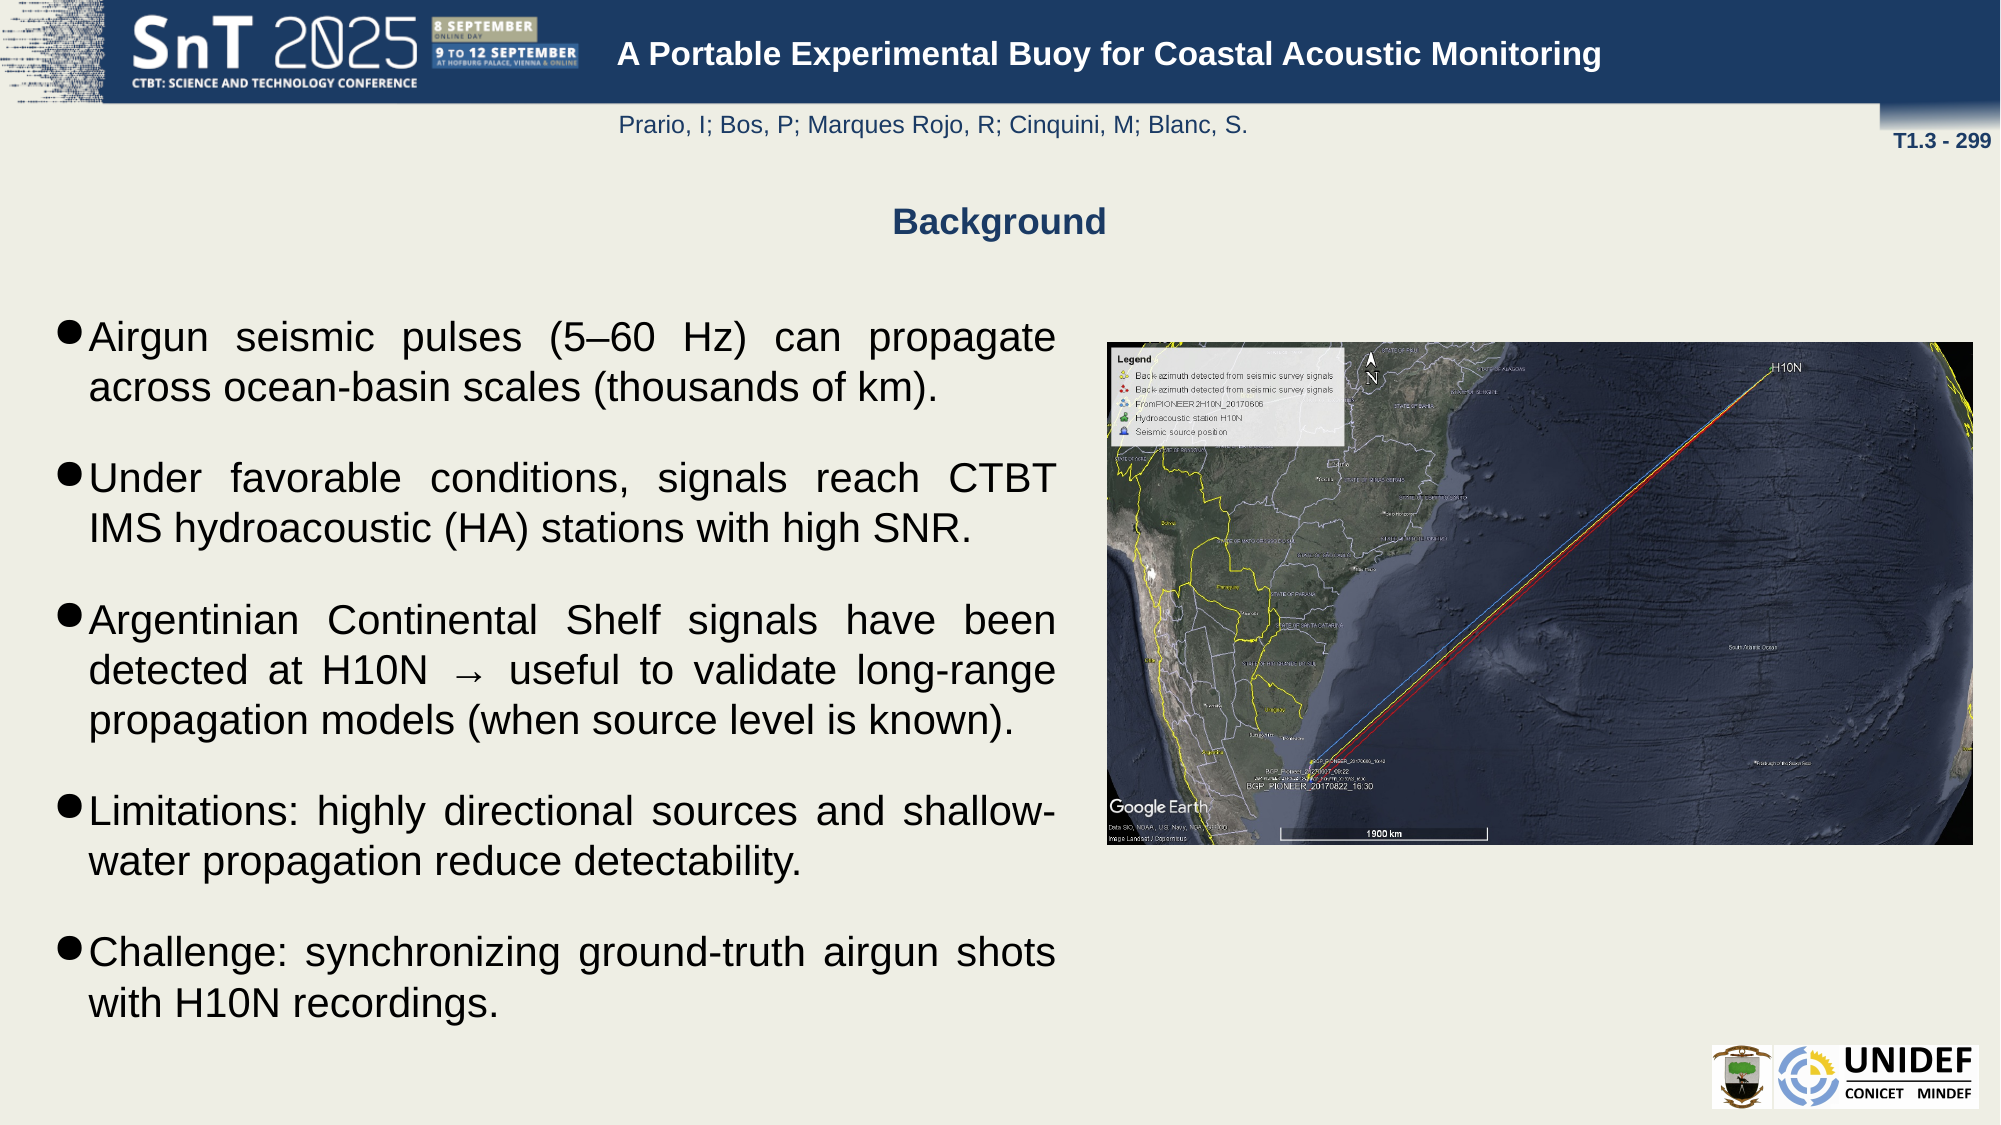

T1.3 - 299
A Portable Experimental Buoy for Coastal Acoustic Monitoring
Prario, I; Bos, P; Marques Rojo, R; Cinquini, M; Blanc, S.
Background
Airgun seismic pulses (5–60 Hz) can propagate across ocean-basin scales (thousands of km).
Under favorable conditions, signals reach CTBT IMS hydroacoustic (HA) stations with high SNR.
Argentinian Continental Shelf signals have been detected at H10N → useful to validate long-range propagation models (when source level is known).
Limitations: highly directional sources and shallow-water propagation reduce detectability.
Challenge: synchronizing ground-truth airgun shots with H10N recordings.